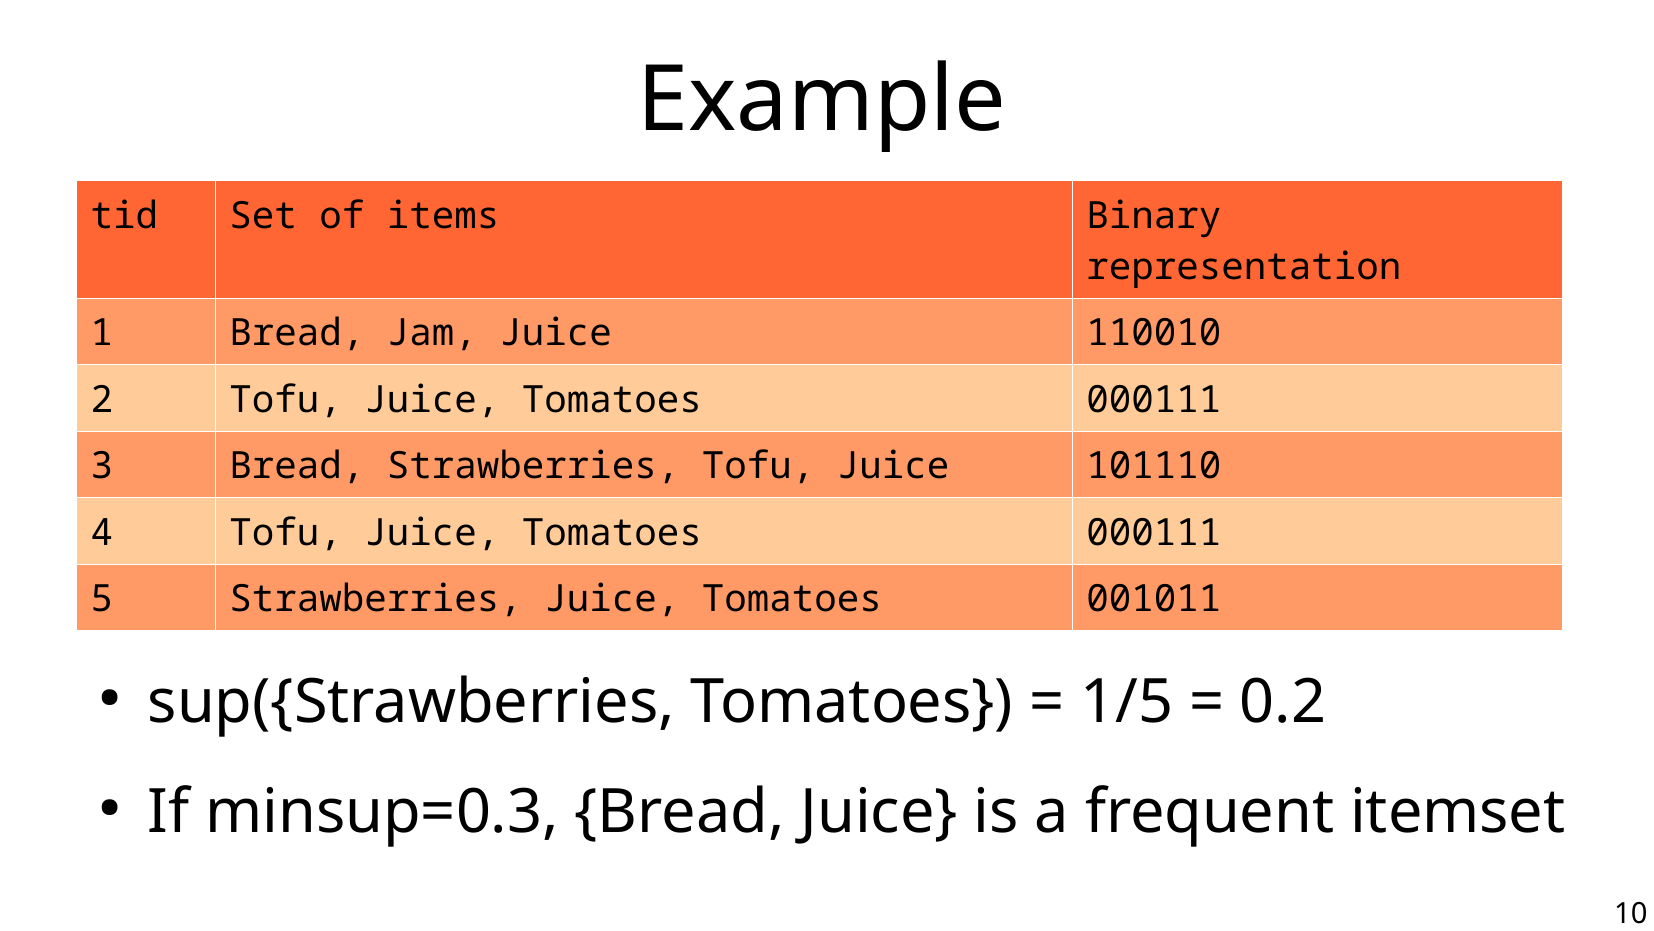

# Example
| tid | Set of items | Binary representation |
| --- | --- | --- |
| 1 | Bread, Jam, Juice | 110010 |
| 2 | Tofu, Juice, Tomatoes | 000111 |
| 3 | Bread, Strawberries, Tofu, Juice | 101110 |
| 4 | Tofu, Juice, Tomatoes | 000111 |
| 5 | Strawberries, Juice, Tomatoes | 001011 |
sup({Bread, Juice}) = 2/5 = 0.4
sup({Strawberries, Tomatoes}) = 1/5 = 0.2
If minsup=0.3, {Bread, Juice} is a frequent itemset
10